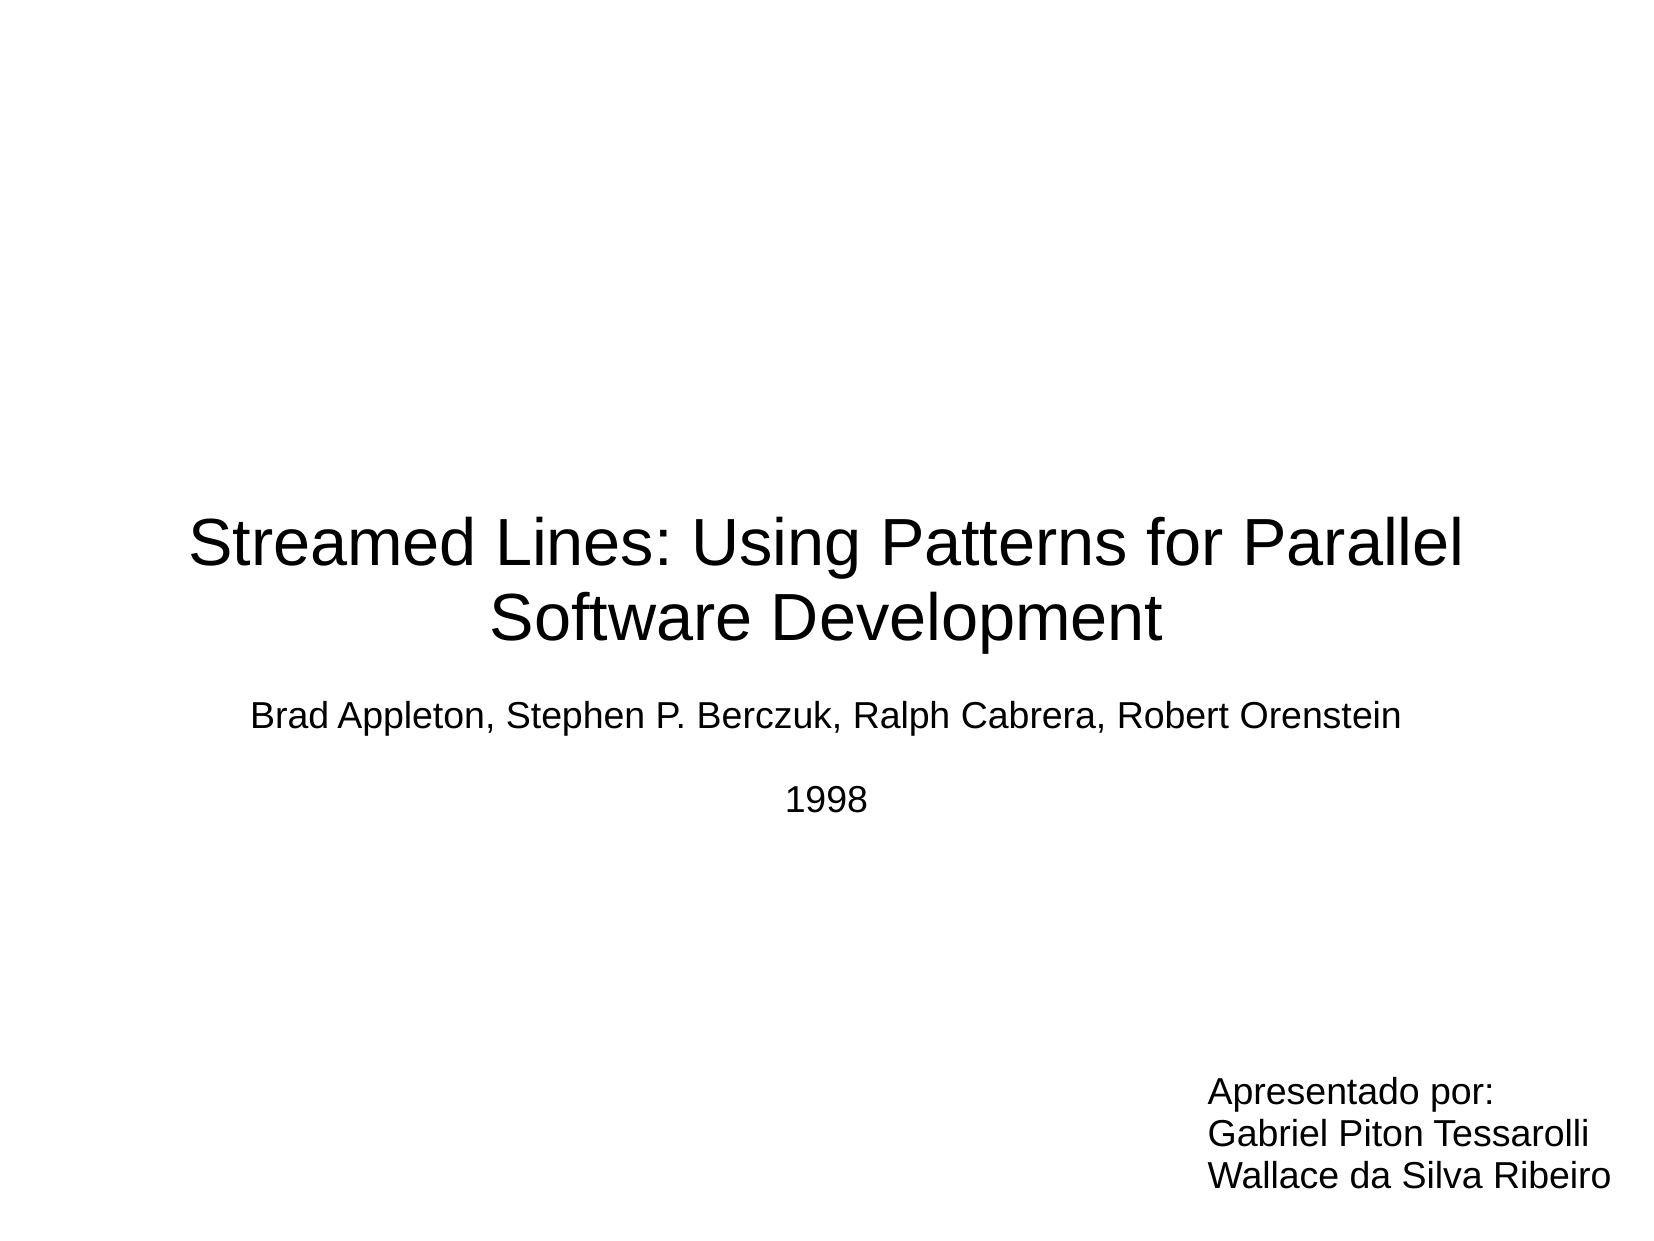

# Streamed Lines: Using Patterns for Parallel Software Development
Brad Appleton, Stephen P. Berczuk, Ralph Cabrera, Robert Orenstein
1998
Apresentado por:
Gabriel Piton Tessarolli
Wallace da Silva Ribeiro